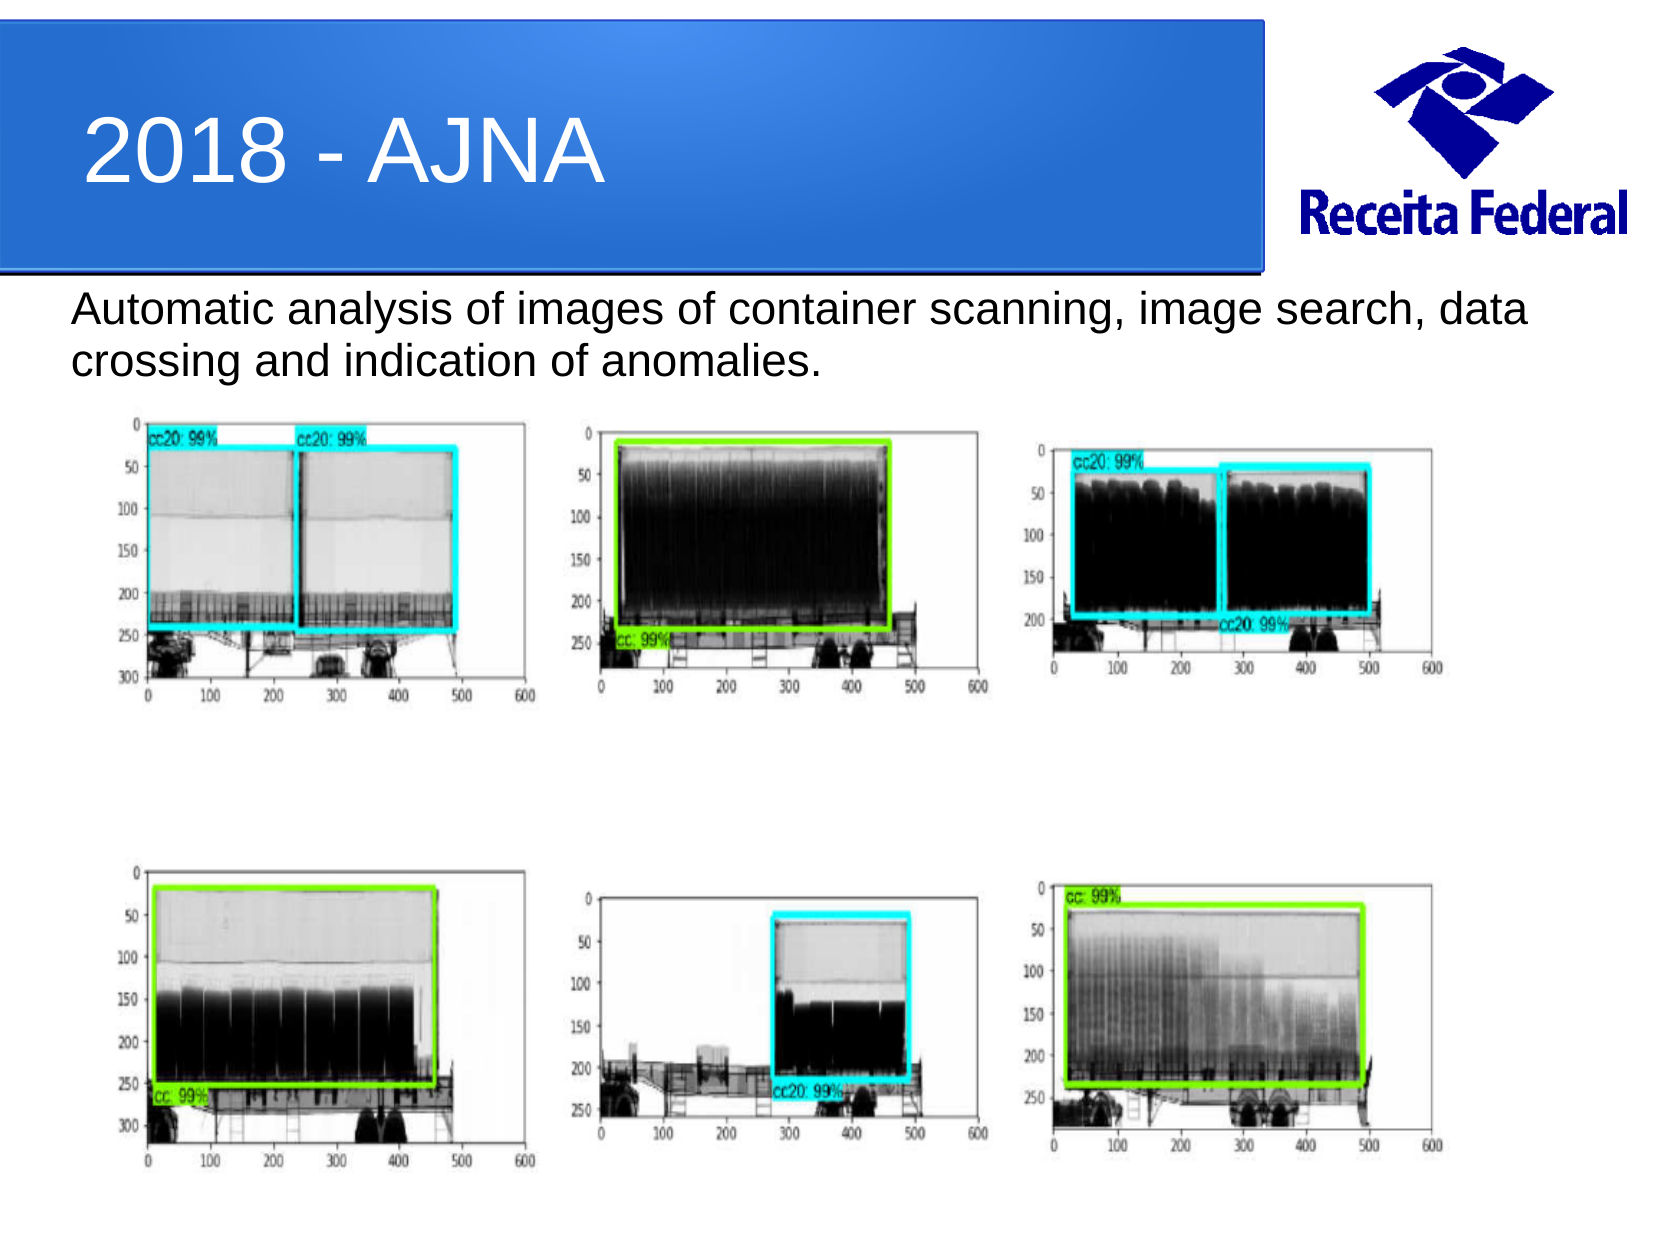

# 2018 - AJNA
Automatic analysis of images of container scanning, image search, data crossing and indication of anomalies.